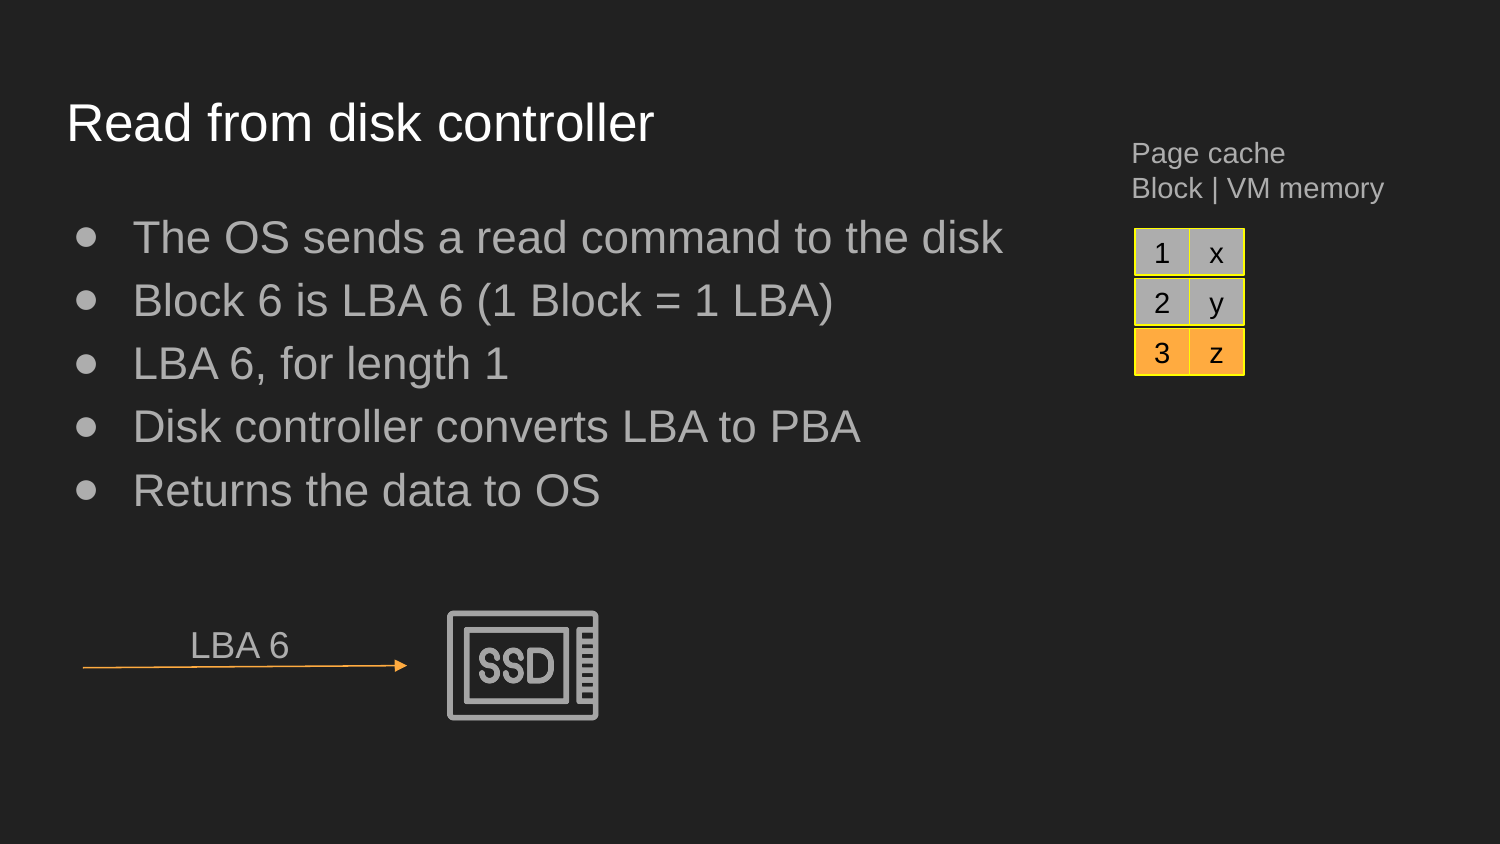

# Read from disk controller
Page cache
Block | VM memory
The OS sends a read command to the disk
Block 6 is LBA 6 (1 Block = 1 LBA)
LBA 6, for length 1
Disk controller converts LBA to PBA
Returns the data to OS
1
x
2
y
3
z
LBA 6